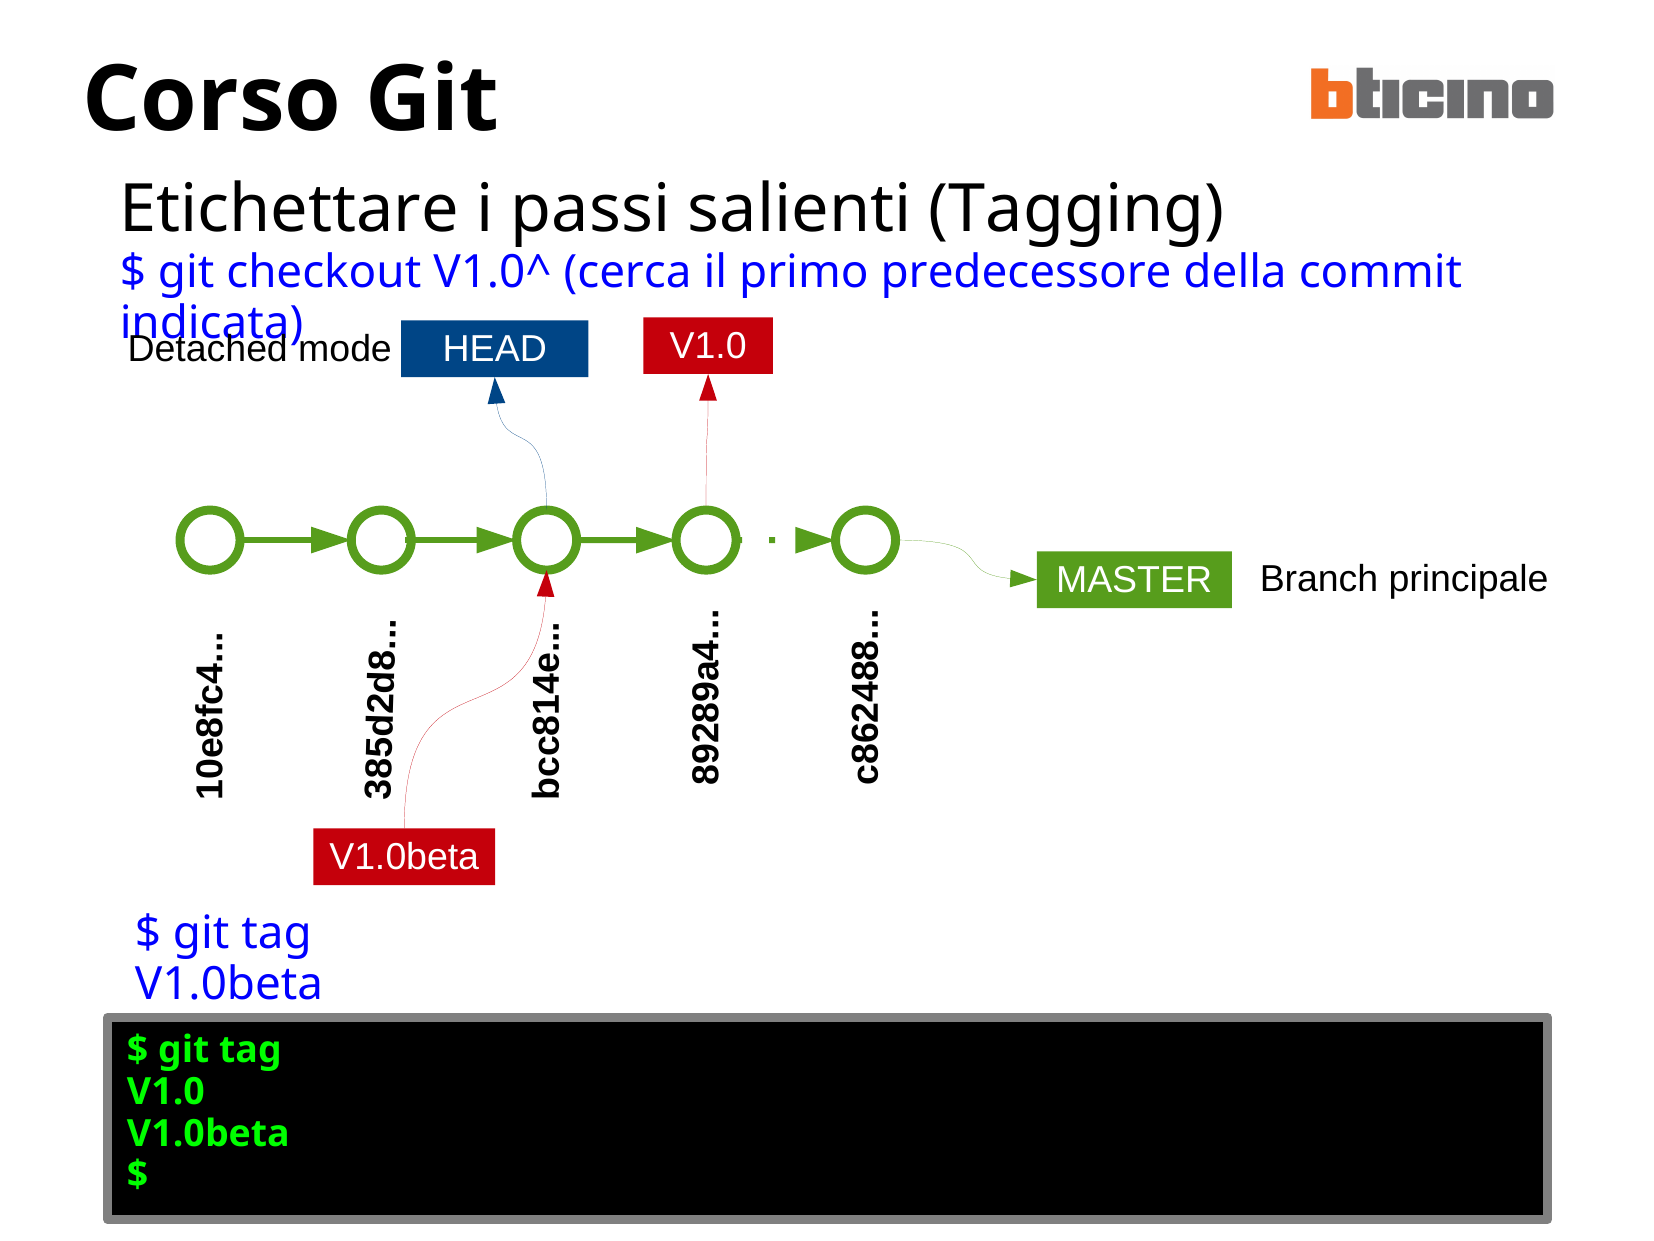

# Corso Git
Etichettare i passi salienti (Tagging)
$ git checkout V1.0^ (cerca il primo predecessore della commit indicata)
V1.0
Detached mode
HEAD
Branch principale
MASTER
89289a4...
c862488...
10e8fc4...
385d2d8...
bcc814e...
V1.0beta
$ git tag V1.0beta
$ git tag
$ git tag
V1.0
V1.0beta
$